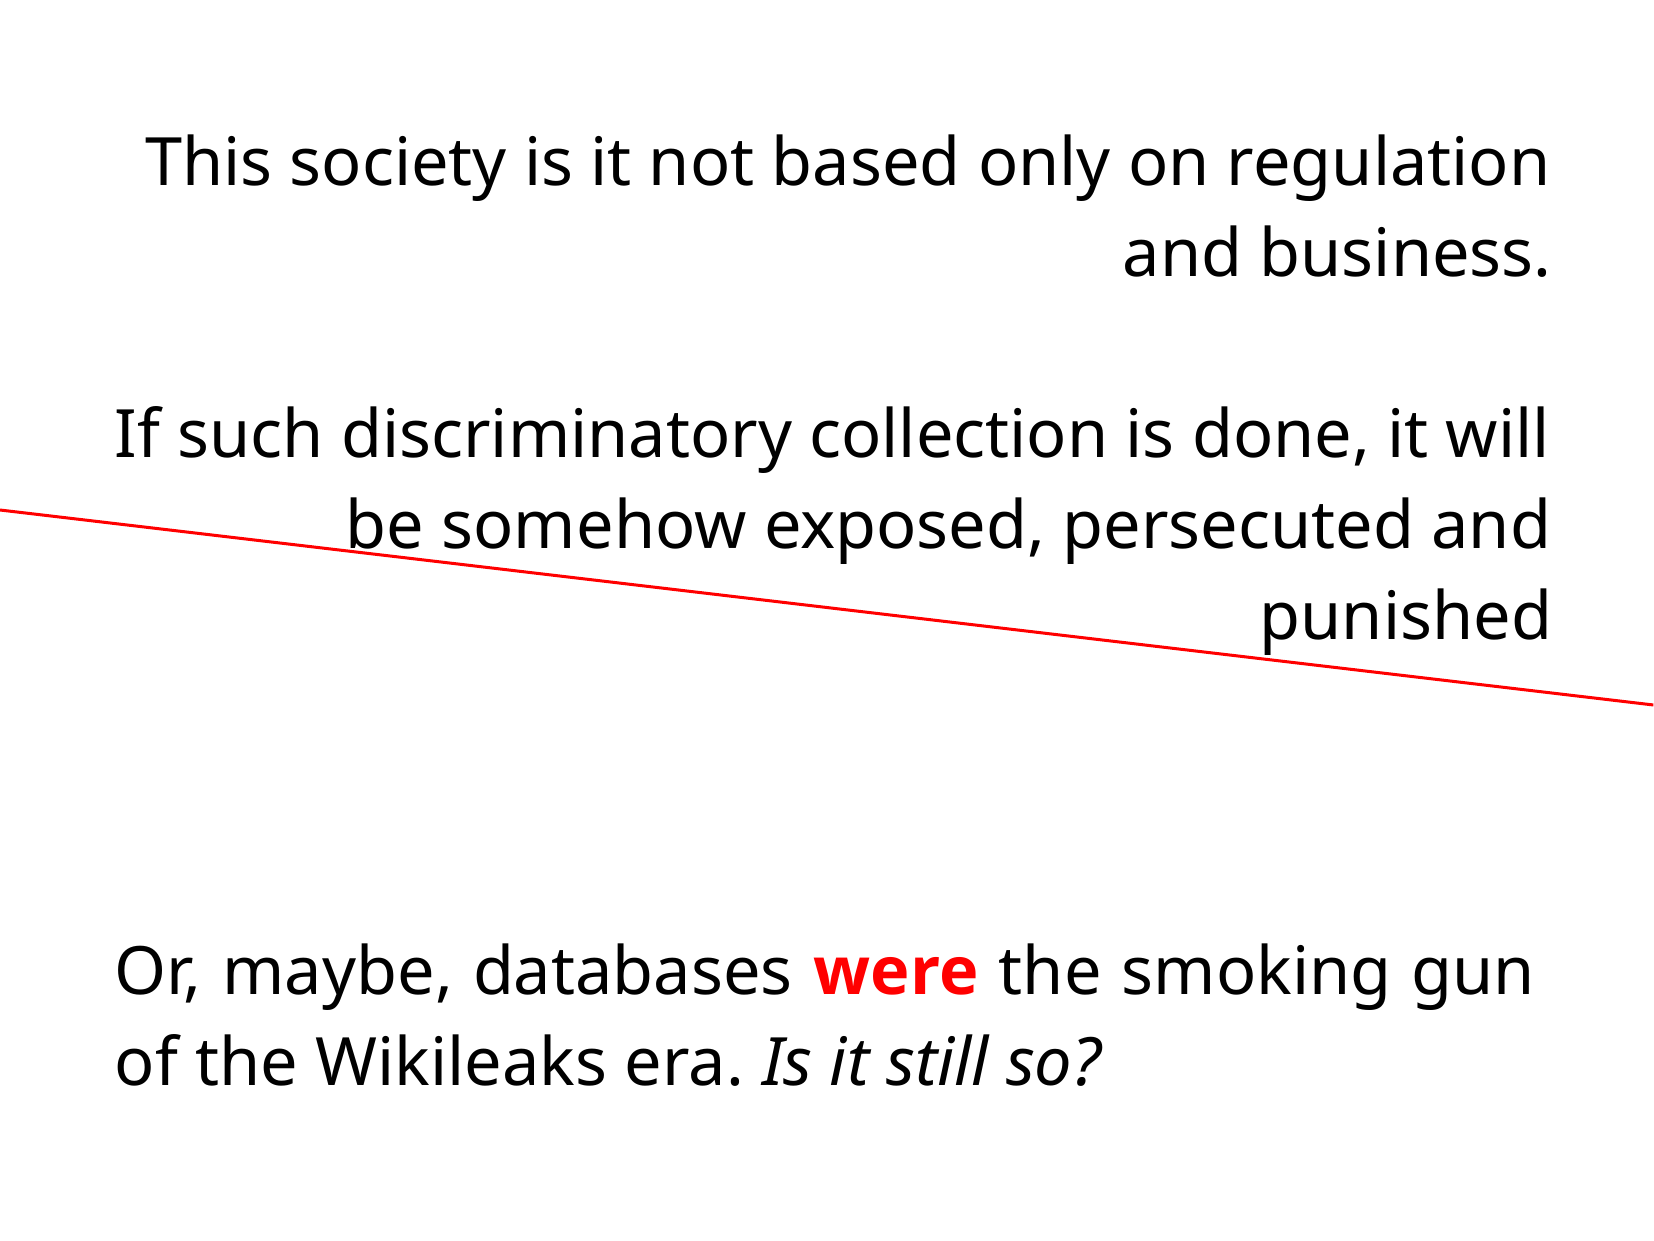

This society is it not based only on regulation and business.
If such discriminatory collection is done, it will be somehow exposed, persecuted and punished
Or, maybe, databases were the smoking gun of the Wikileaks era. Is it still so?